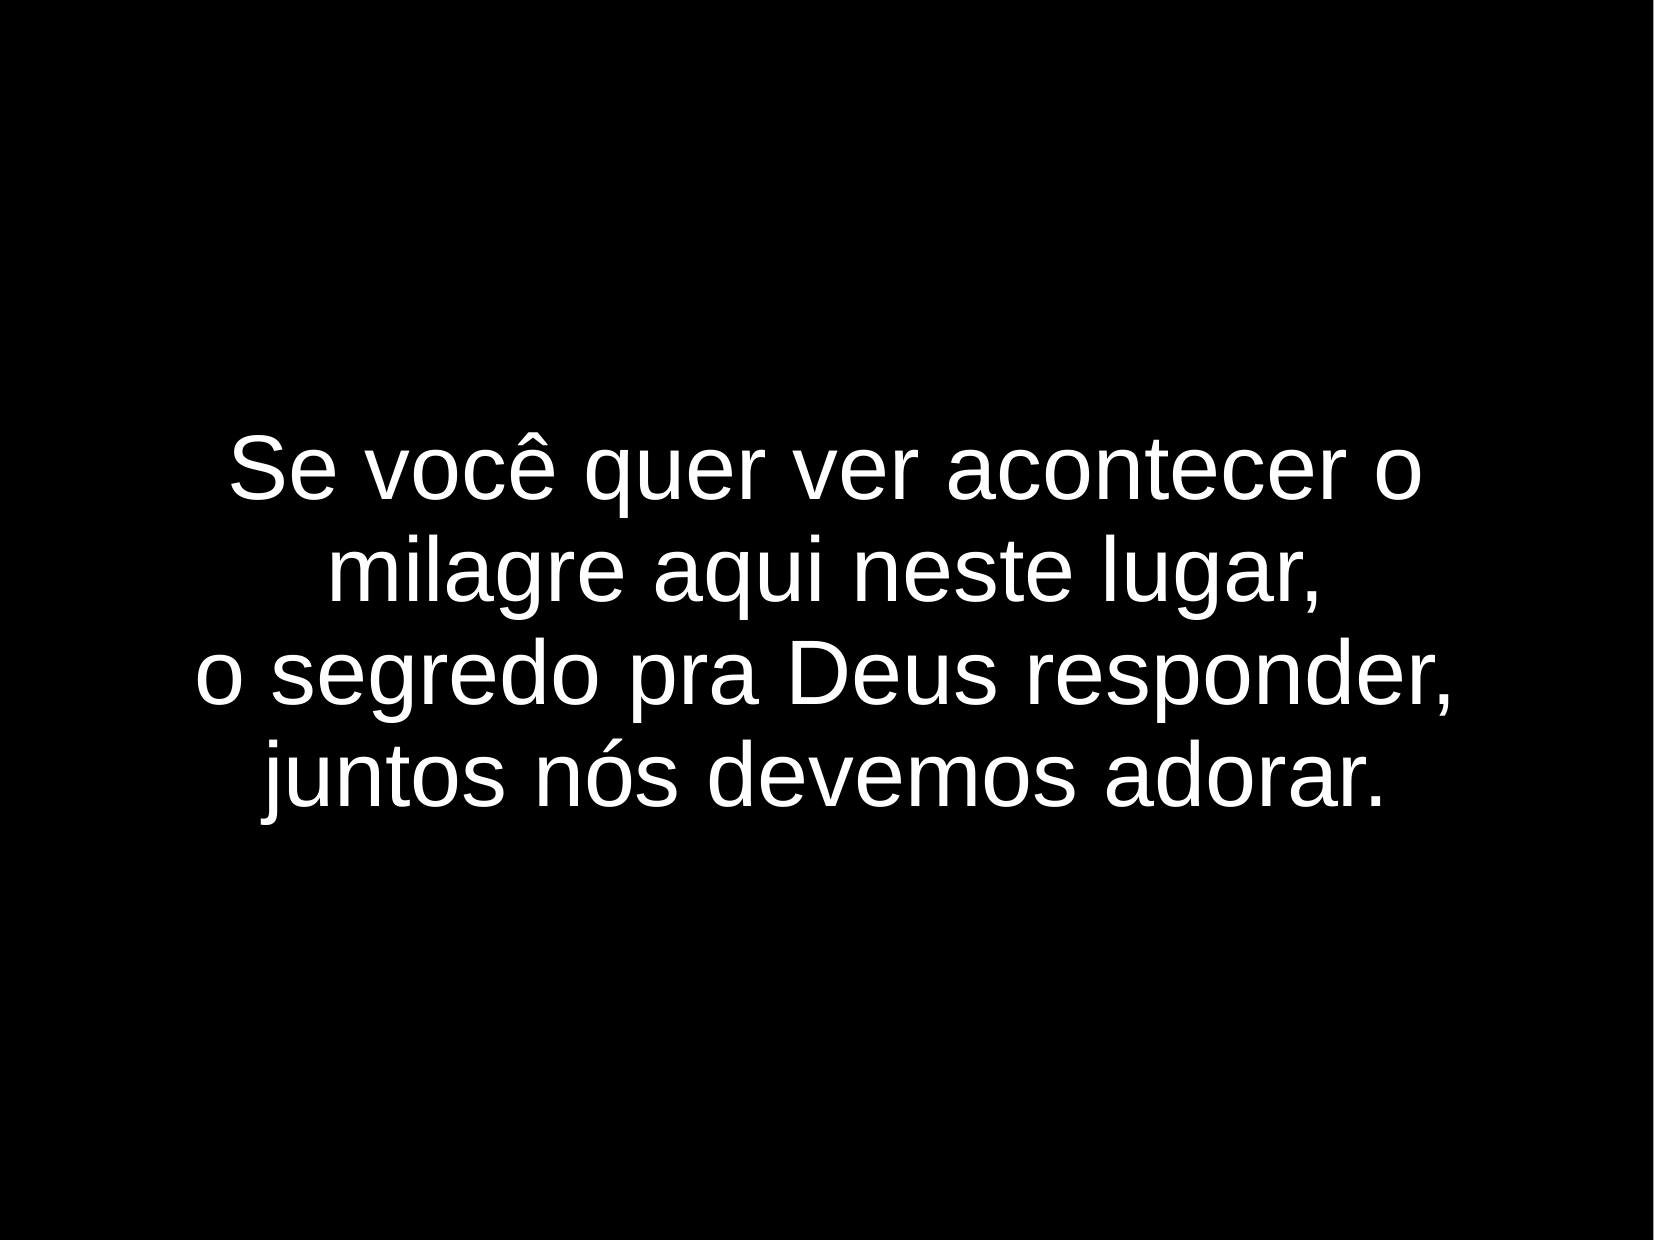

# Se você quer ver acontecer o milagre aqui neste lugar,
o segredo pra Deus responder, juntos nós devemos adorar.